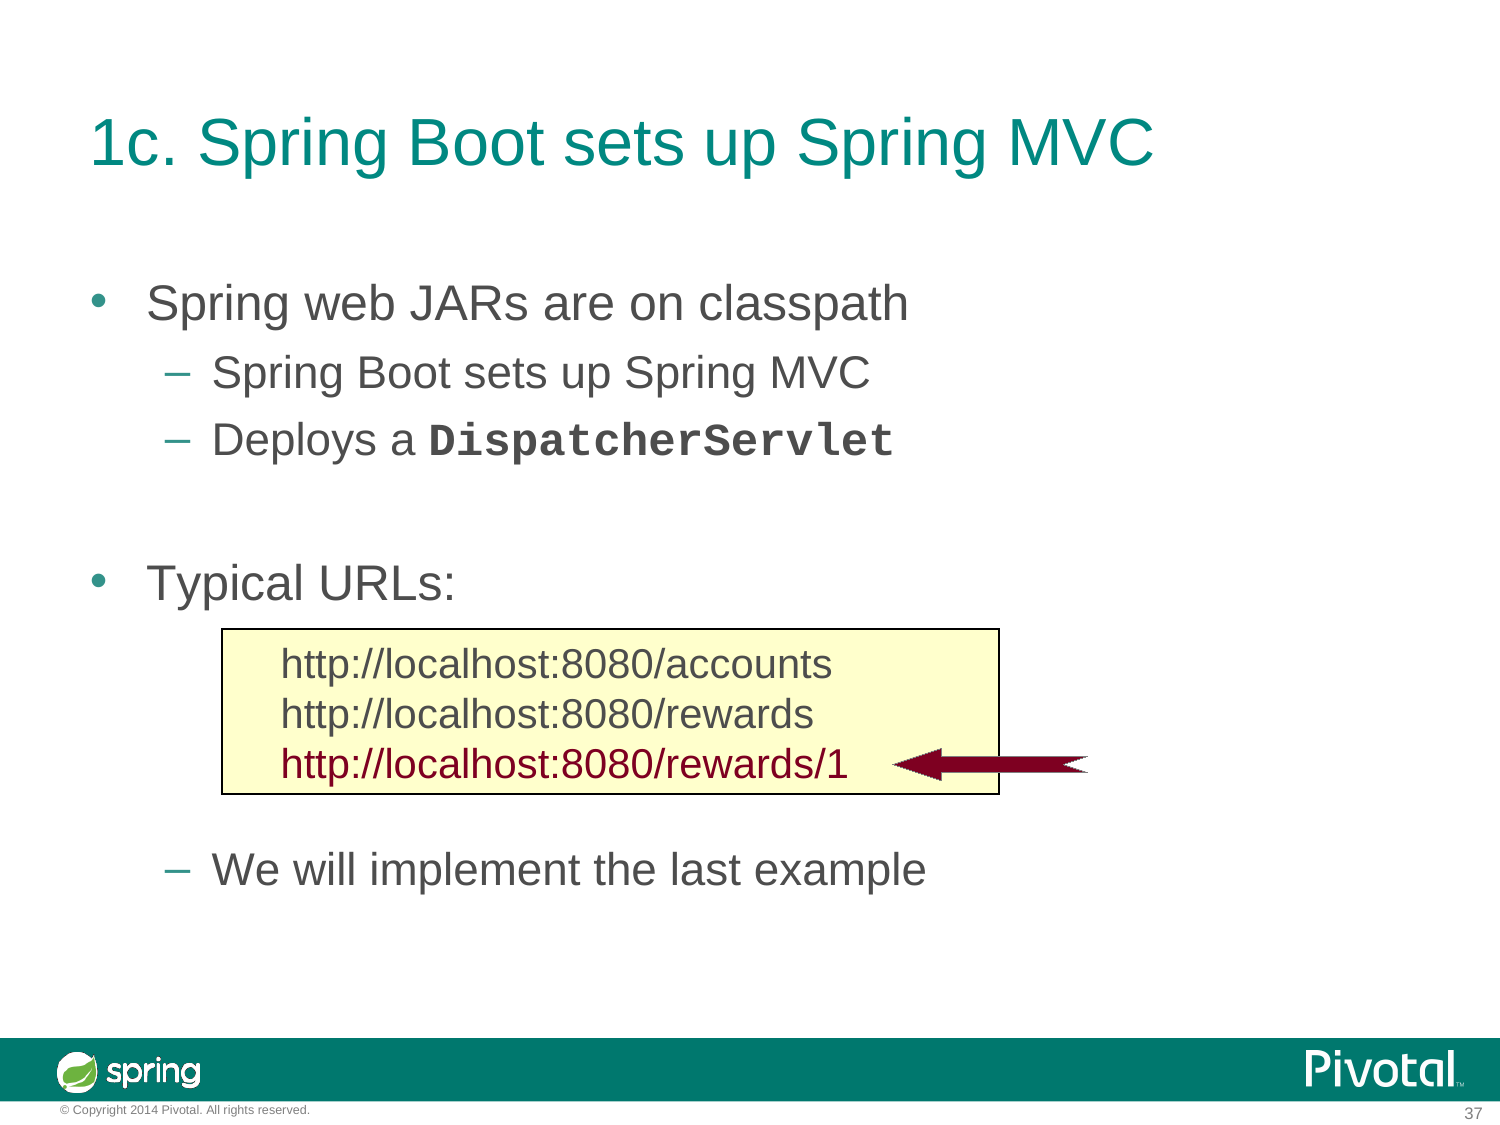

# 1c. Spring Boot sets up Spring MVC
Spring web JARs are on classpath
Spring Boot sets up Spring MVC
Deploys a DispatcherServlet
Typical URLs:
We will implement the last example
http://localhost:8080/accounts
http://localhost:8080/rewards
http://localhost:8080/rewards/1